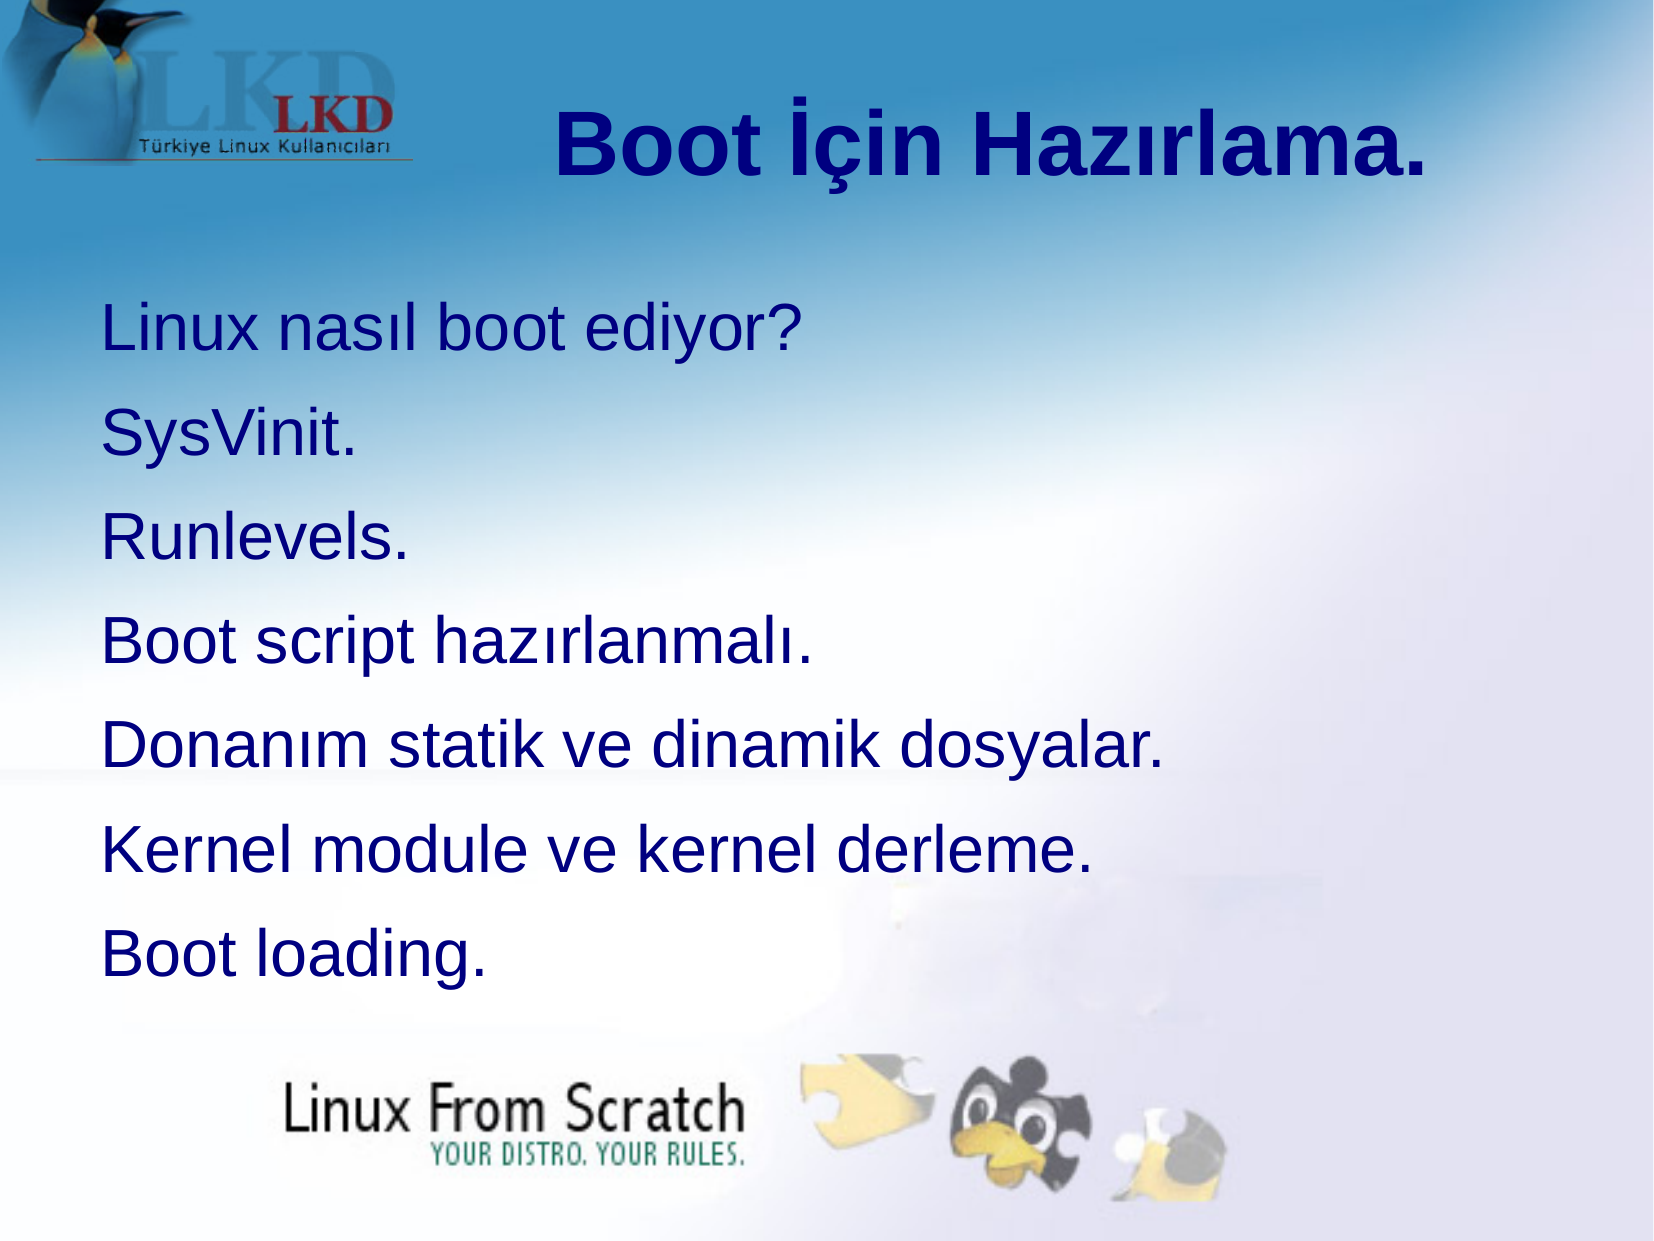

# Boot İçin Hazırlama.
Linux nasıl boot ediyor?
SysVinit.
Runlevels.
Boot script hazırlanmalı.
Donanım statik ve dinamik dosyalar.
Kernel module ve kernel derleme.
Boot loading.